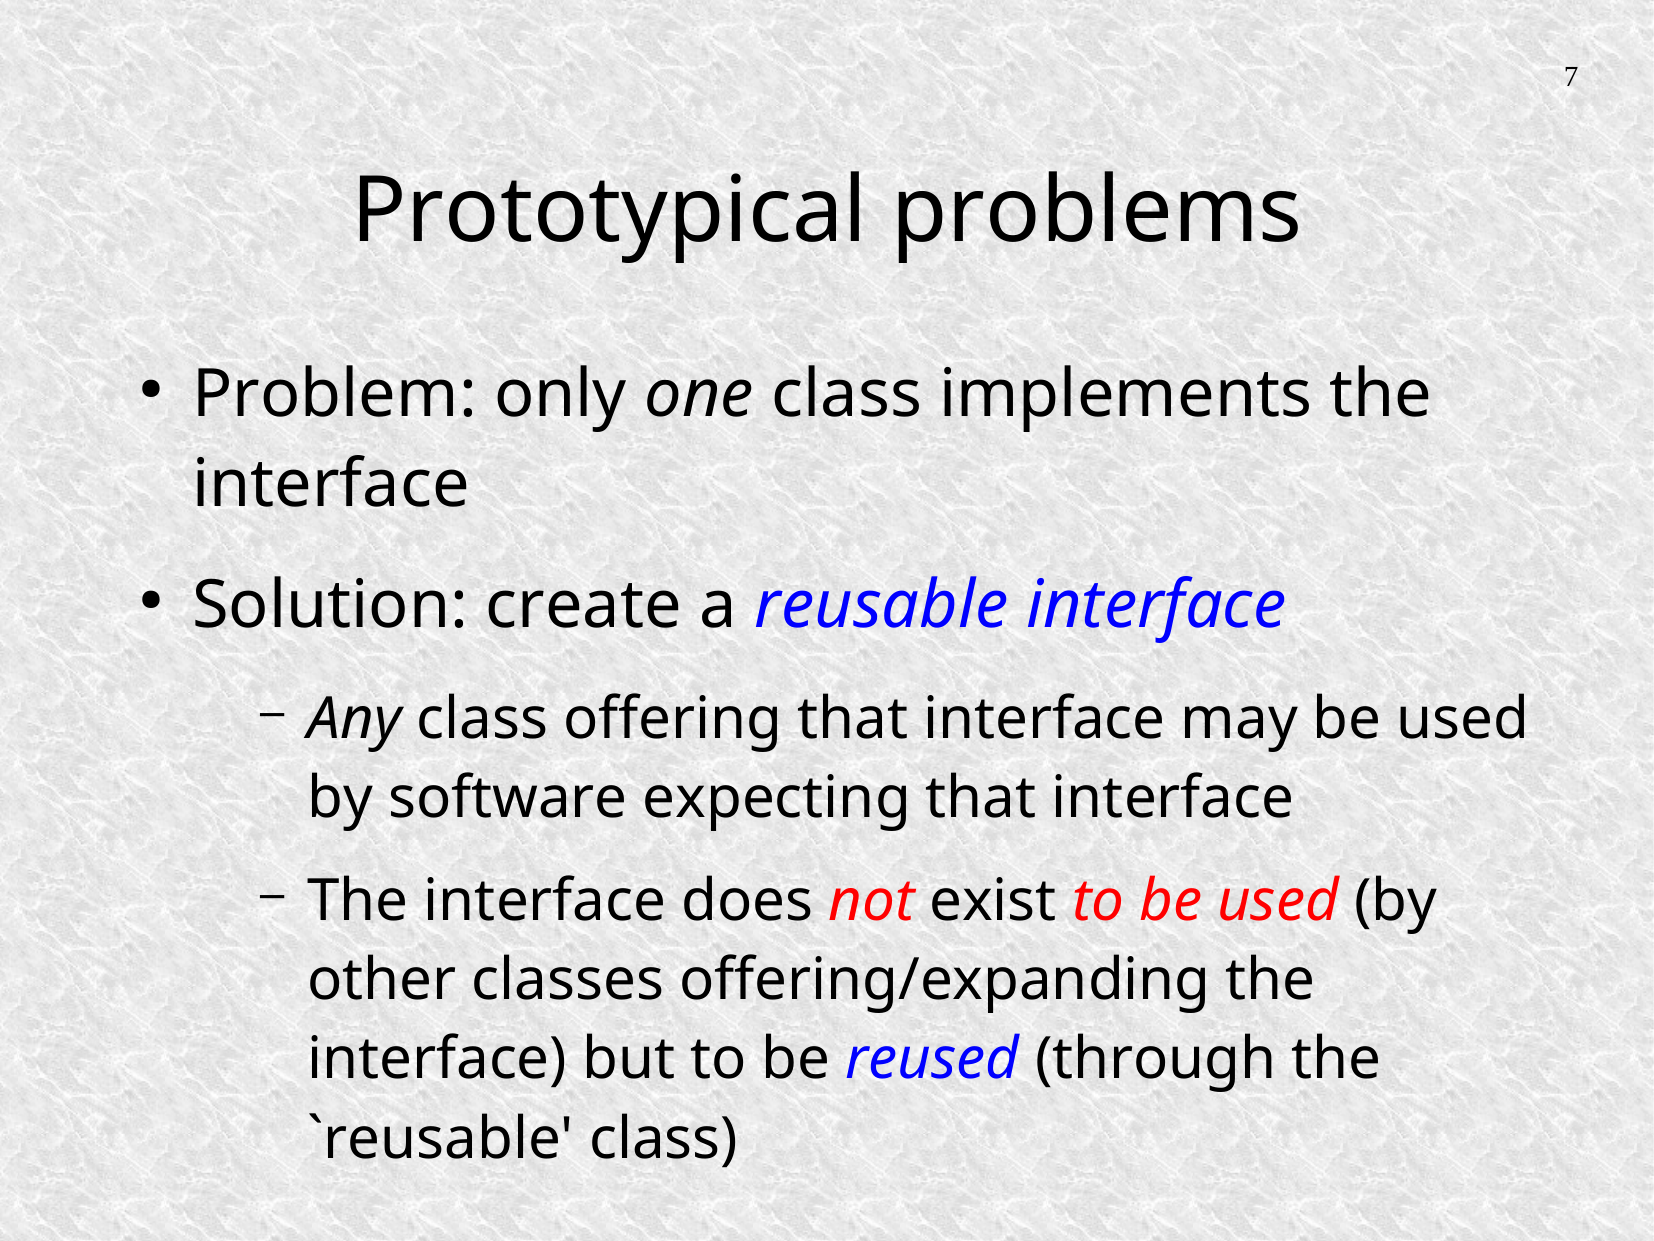

7
# Prototypical problems
Problem: only one class implements the interface
Solution: create a reusable interface
Any class offering that interface may be used by software expecting that interface
The interface does not exist to be used (by other classes offering/expanding the interface) but to be reused (through the `reusable' class)